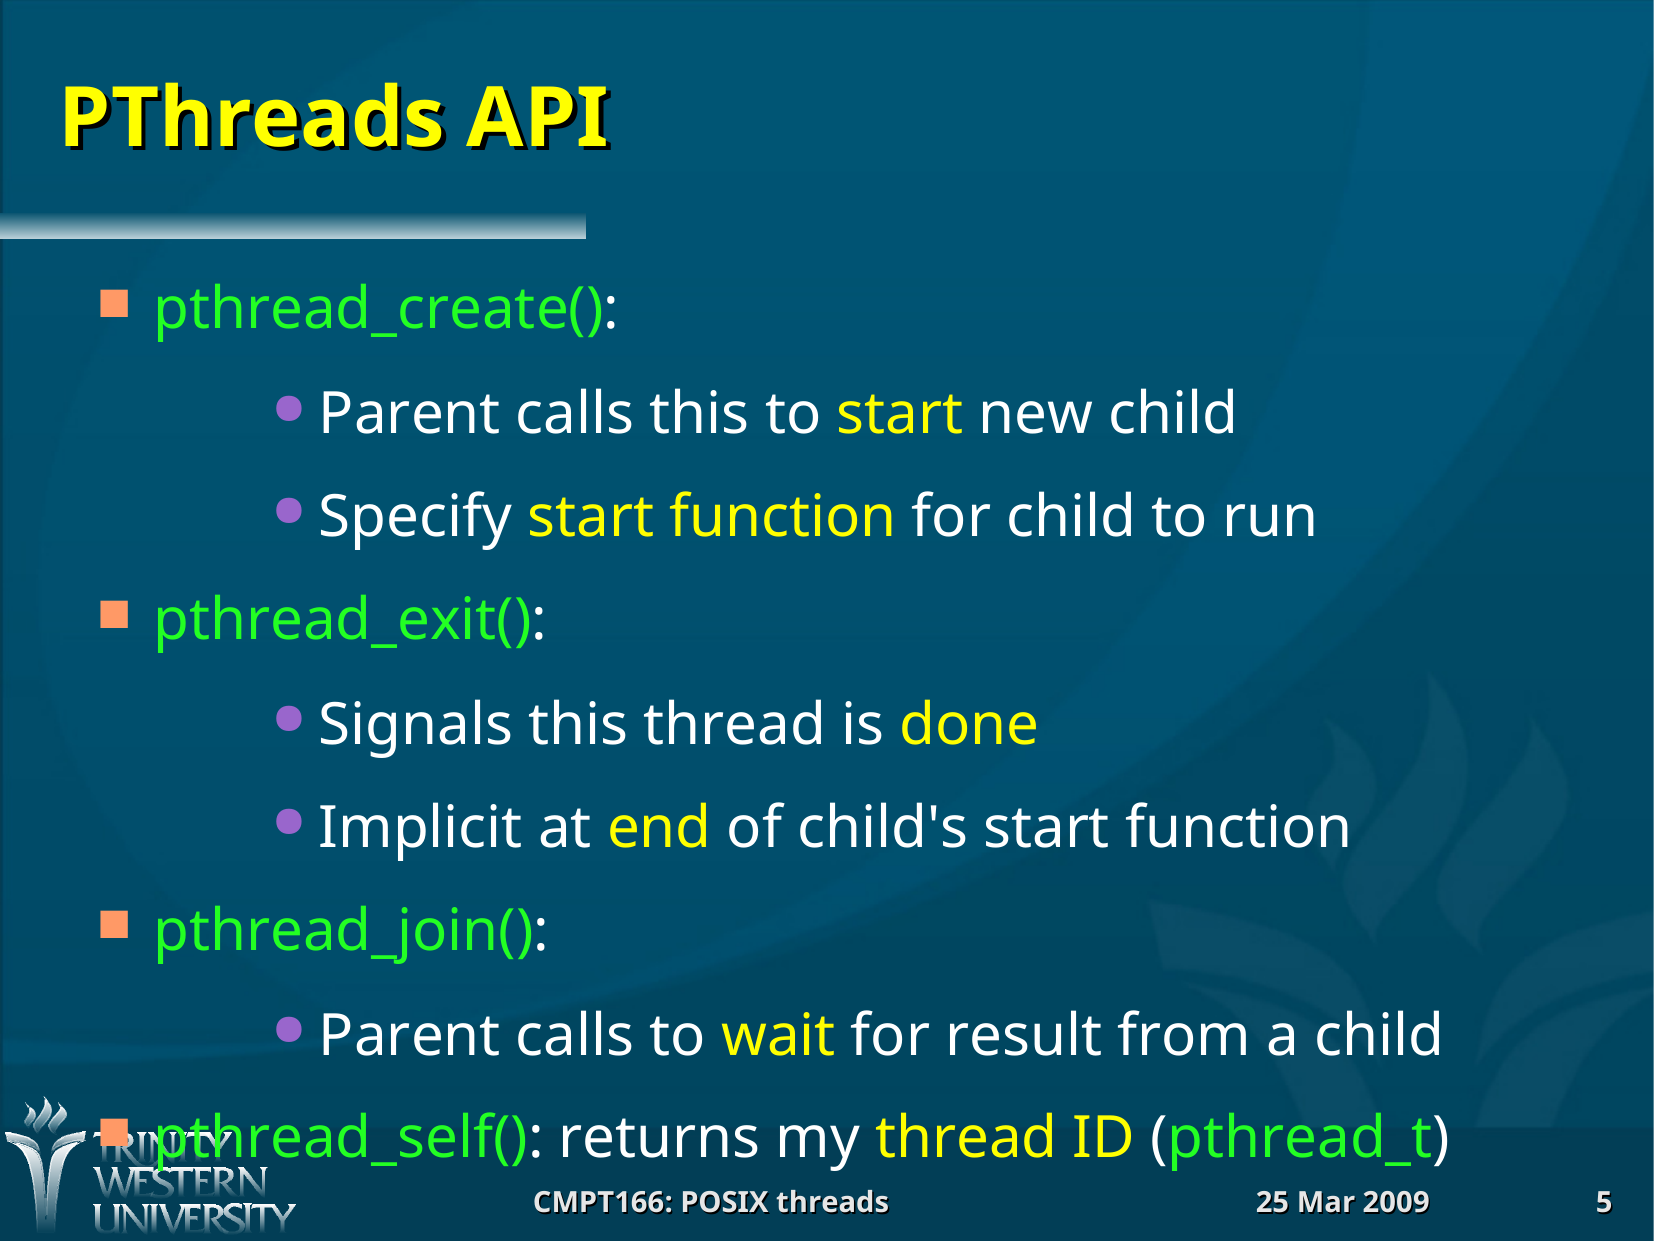

# PThreads API
pthread_create():
Parent calls this to start new child
Specify start function for child to run
pthread_exit():
Signals this thread is done
Implicit at end of child's start function
pthread_join():
Parent calls to wait for result from a child
pthread_self(): returns my thread ID (pthread_t)
CMPT166: POSIX threads
25 Mar 2009
5